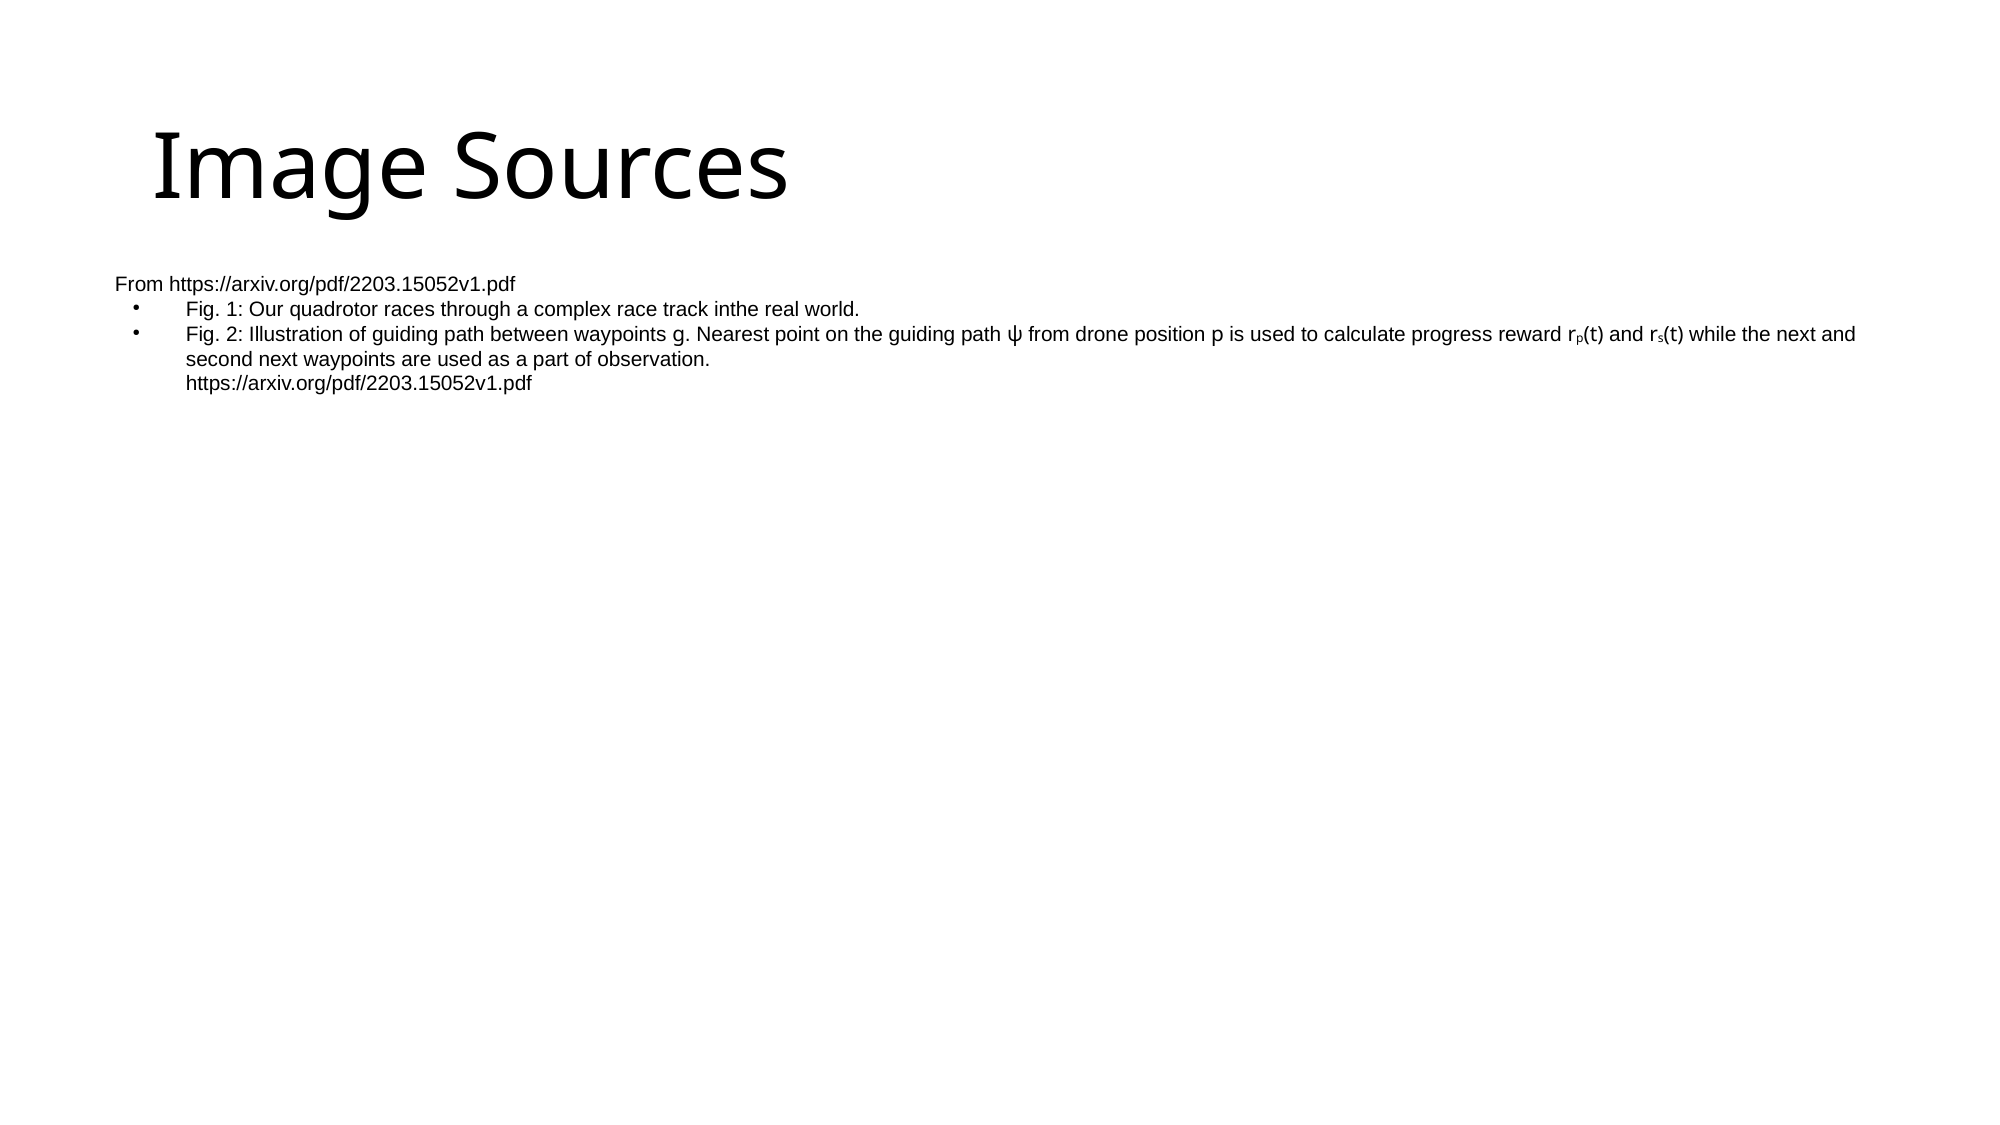

Image Sources
# From https://arxiv.org/pdf/2203.15052v1.pdf
Fig. 1: Our quadrotor races through a complex race track inthe real world.
Fig. 2: Illustration of guiding path between waypoints g. Nearest point on the guiding path ψ from drone position p is used to calculate progress reward rp(t) and rs(t) while the next and second next waypoints are used as a part of observation.
https://arxiv.org/pdf/2203.15052v1.pdf